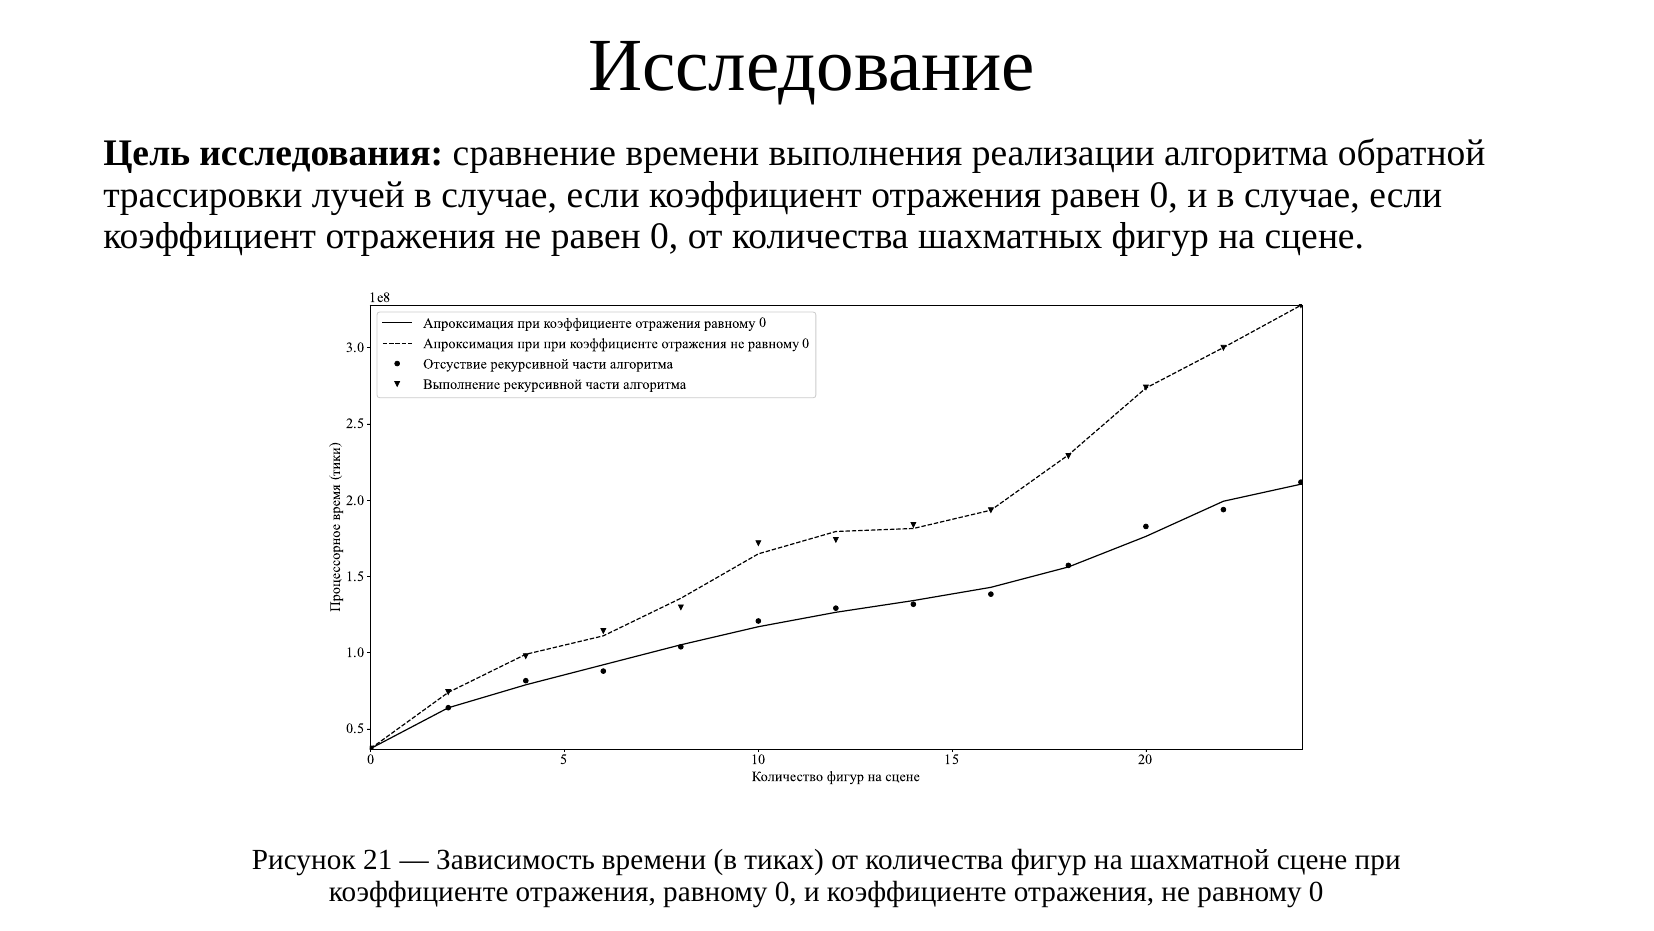

# Исследование
Цель исследования: сравнение времени выполнения реализации алгоритма обратной трассировки лучей в случае, если коэффициент отражения равен 0, и в случае, если коэффициент отражения не равен 0, от количества шахматных фигур на сцене.
Рисунок 21 — Зависимость времени (в тиках) от количества фигур на шахматной сцене при коэффициенте отражения, равному 0, и коэффициенте отражения, не равному 0